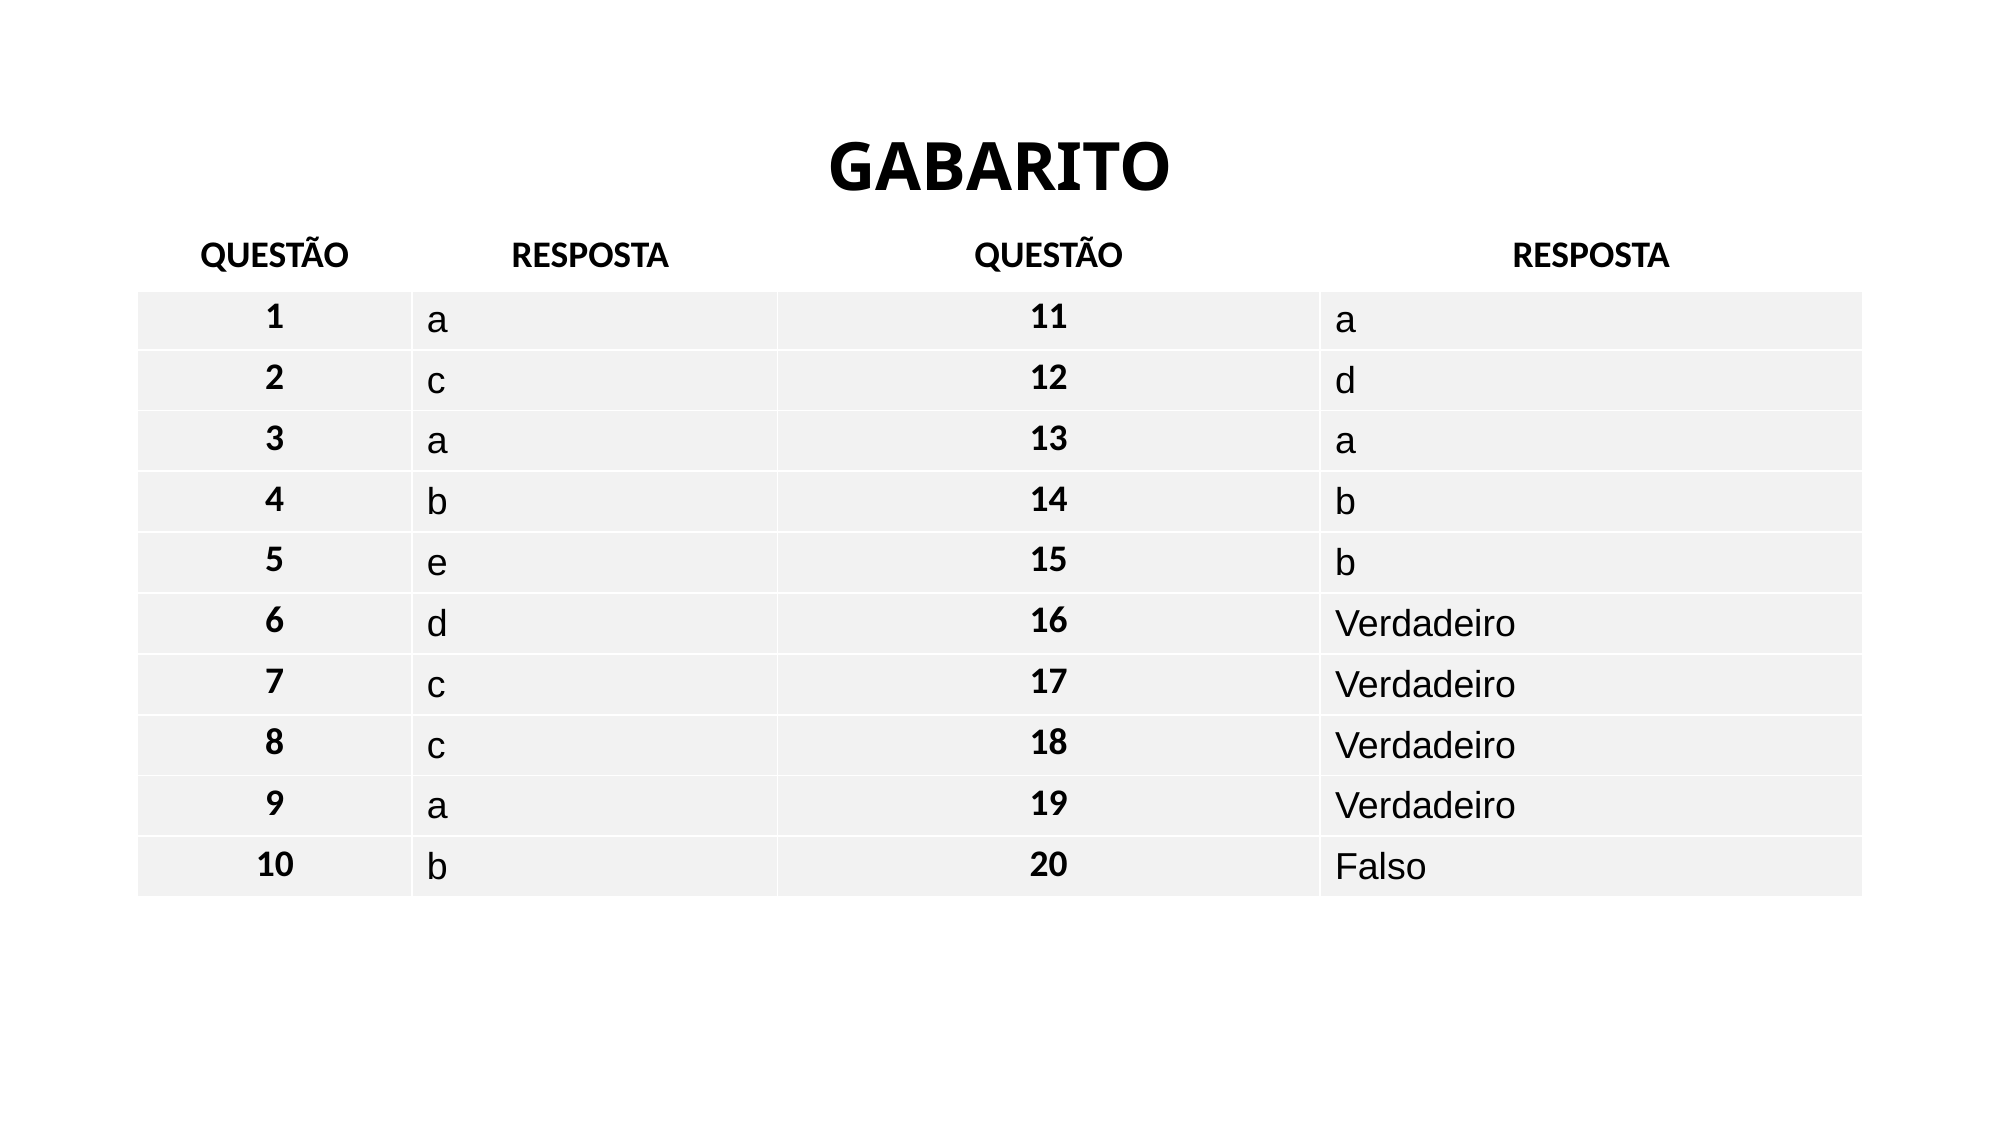

# GABARITO
| QUESTÃO | RESPOSTA | QUESTÃO | RESPOSTA |
| --- | --- | --- | --- |
| 1 | a | 11 | a |
| 2 | c | 12 | d |
| 3 | a | 13 | a |
| 4 | b | 14 | b |
| 5 | e | 15 | b |
| 6 | d | 16 | Verdadeiro |
| 7 | c | 17 | Verdadeiro |
| 8 | c | 18 | Verdadeiro |
| 9 | a | 19 | Verdadeiro |
| 10 | b | 20 | Falso |